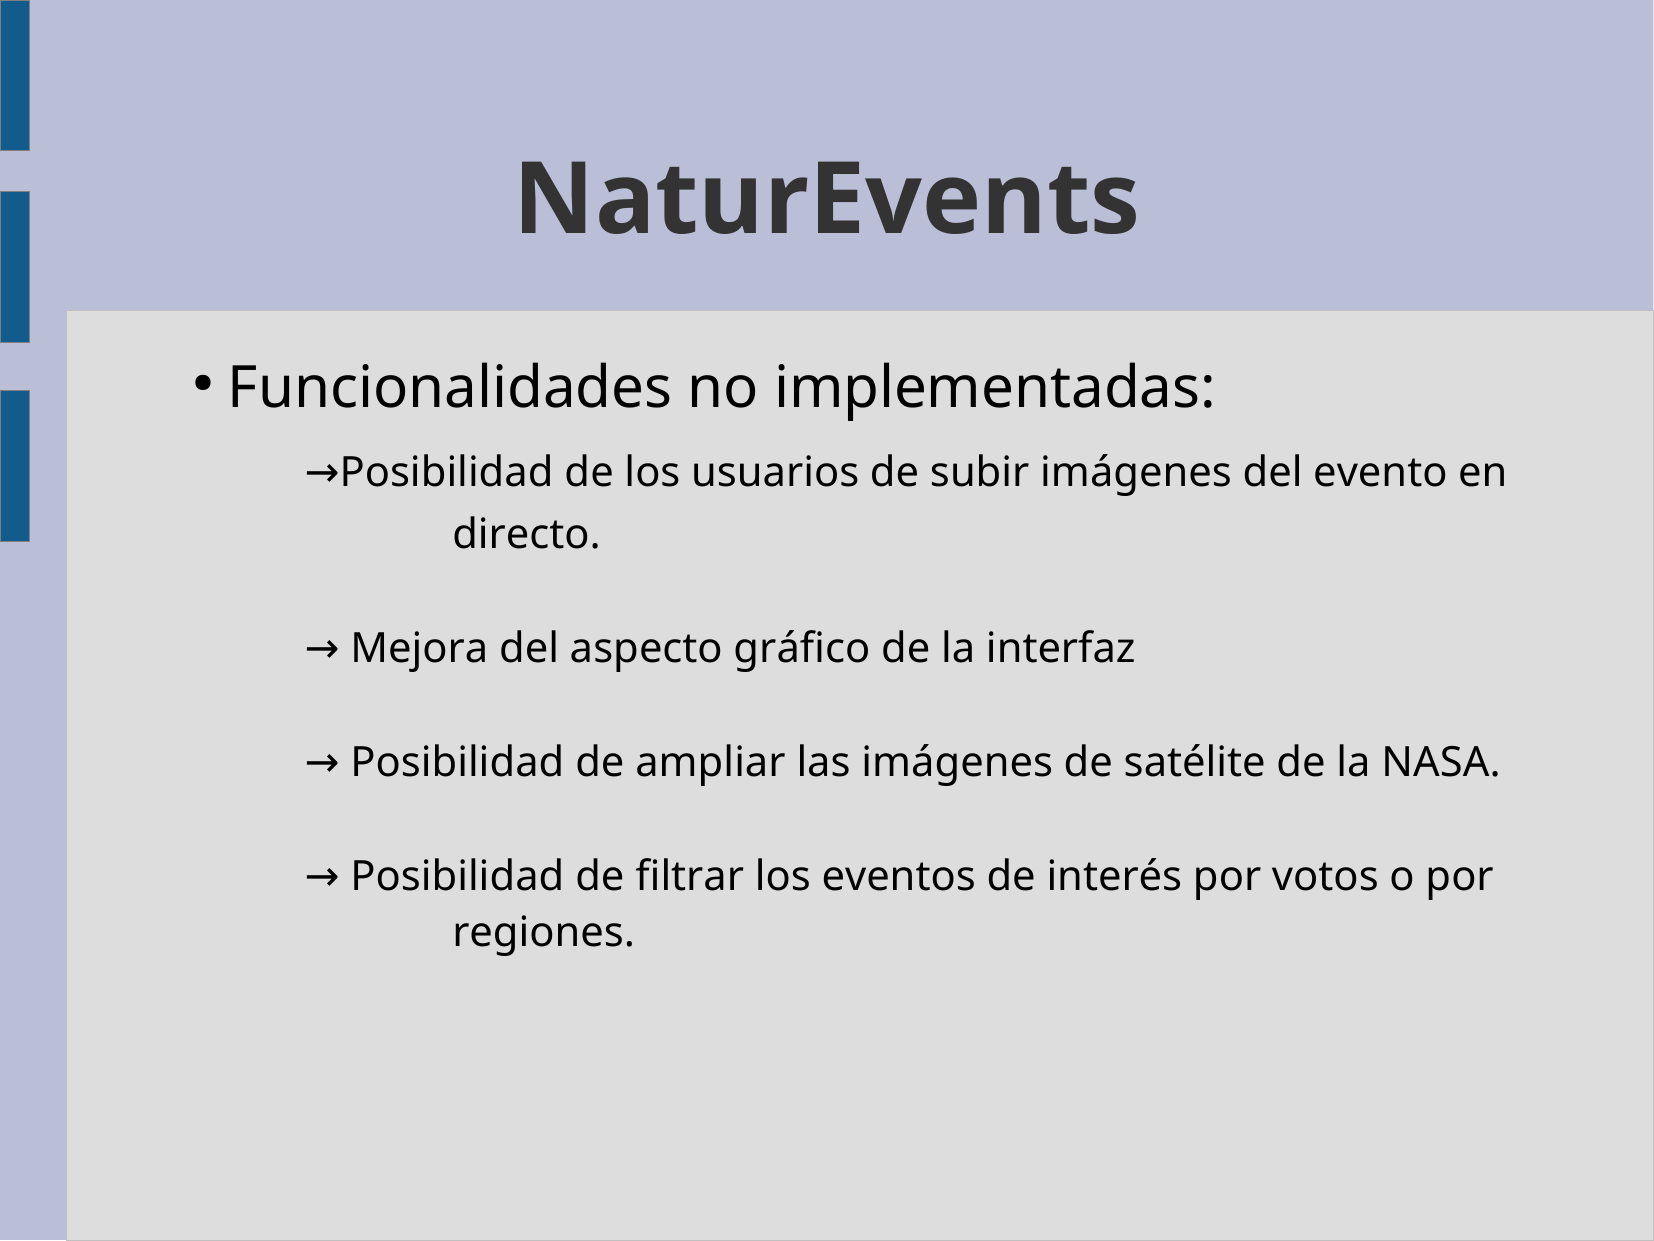

# NaturEvents
Funcionalidades no implementadas:
		→Posibilidad de los usuarios de subir imágenes del evento en 				directo.
		→ Mejora del aspecto gráfico de la interfaz
		→ Posibilidad de ampliar las imágenes de satélite de la NASA.
		→ Posibilidad de filtrar los eventos de interés por votos o por 				regiones.